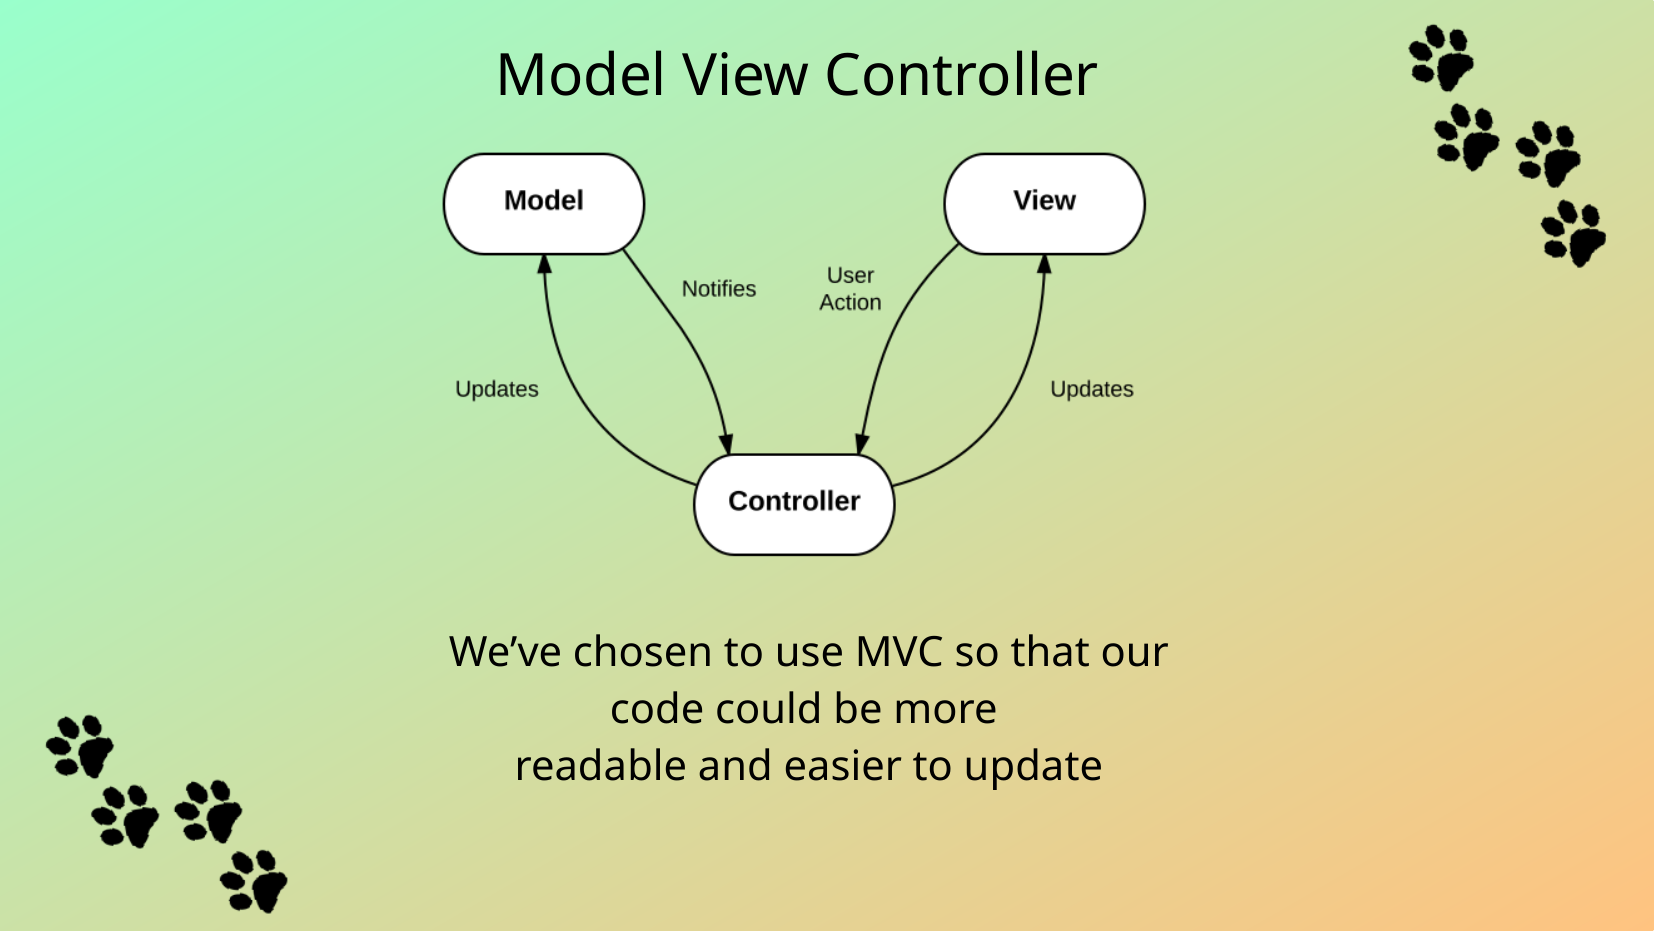

# Model View Controller
We’ve chosen to use MVC so that our code could be more
readable and easier to update